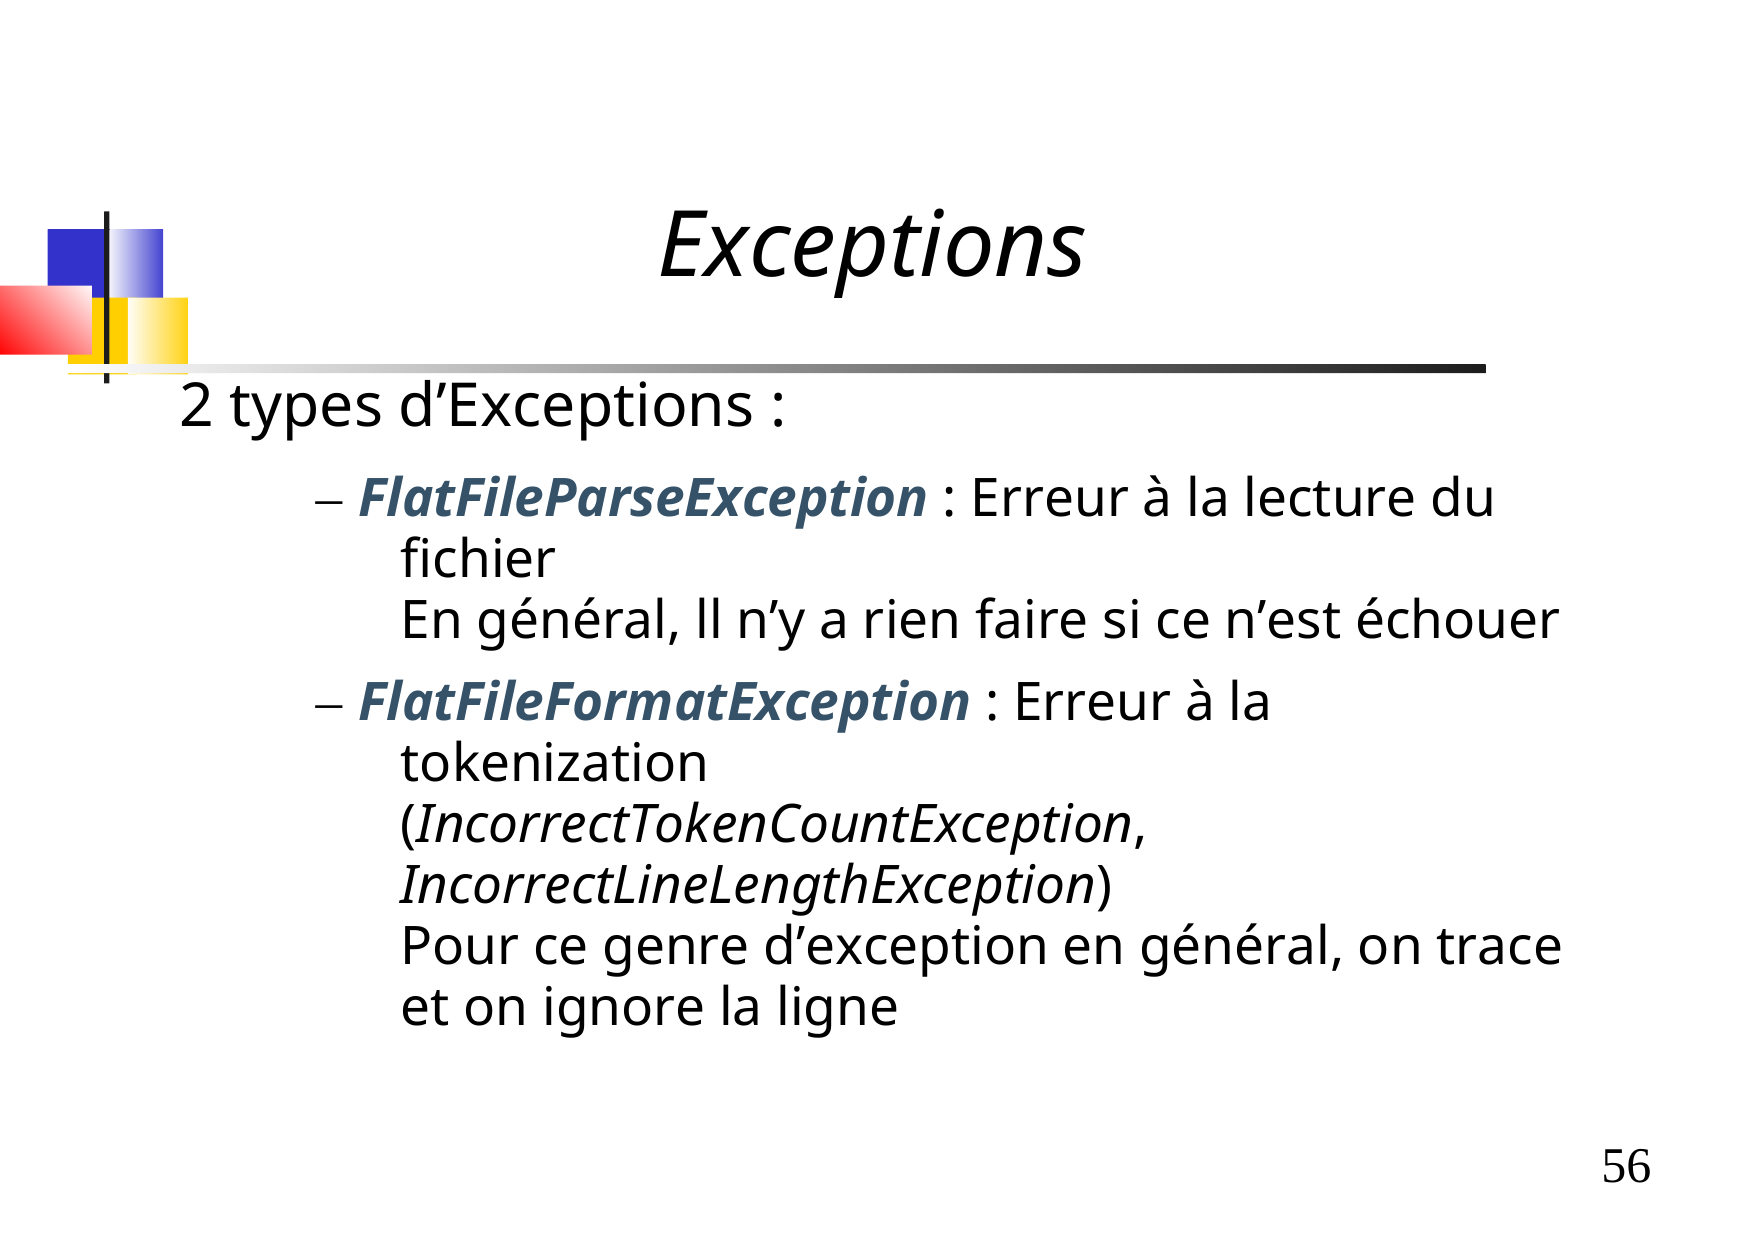

# Exceptions
2 types d’Exceptions :
FlatFileParseException : Erreur à la lecture du fichier
En général, ll n’y a rien faire si ce n’est échouer
FlatFileFormatException : Erreur à la tokenization
(IncorrectTokenCountException,
IncorrectLineLengthException)
Pour ce genre d’exception en général, on trace et on ignore la ligne